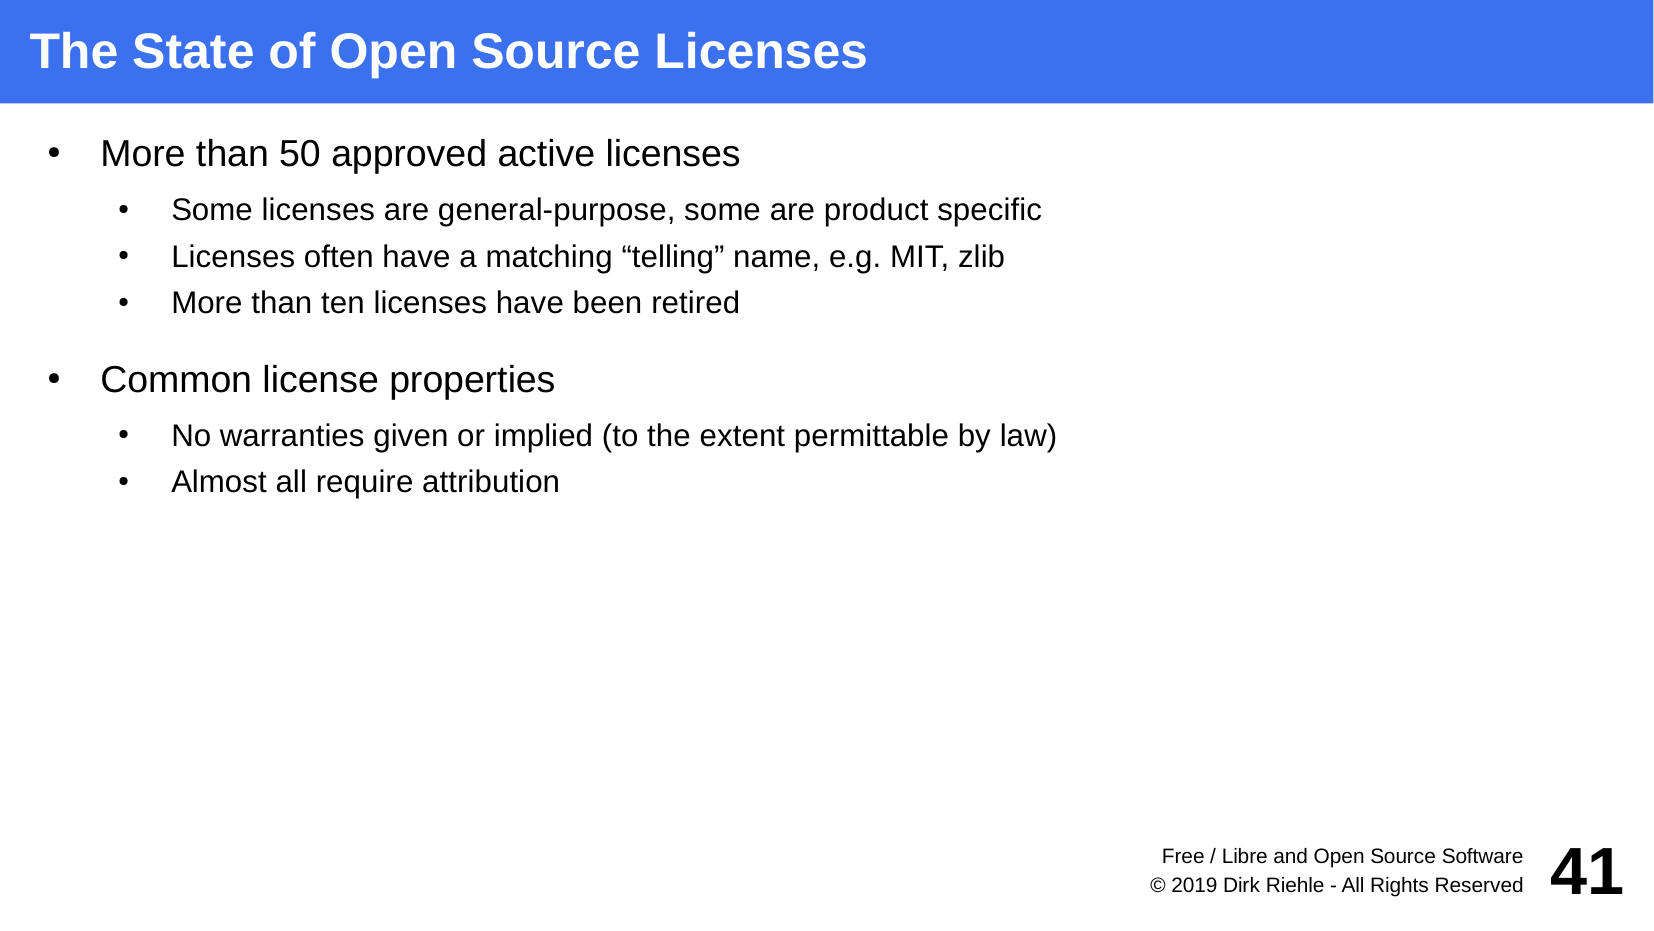

# The State of Open Source Licenses
More than 50 approved active licenses
Some licenses are general-purpose, some are product specific
Licenses often have a matching “telling” name, e.g. MIT, zlib
More than ten licenses have been retired
Common license properties
No warranties given or implied (to the extent permittable by law)
Almost all require attribution
Free / Libre and Open Source Software
41
© 2019 Dirk Riehle - All Rights Reserved